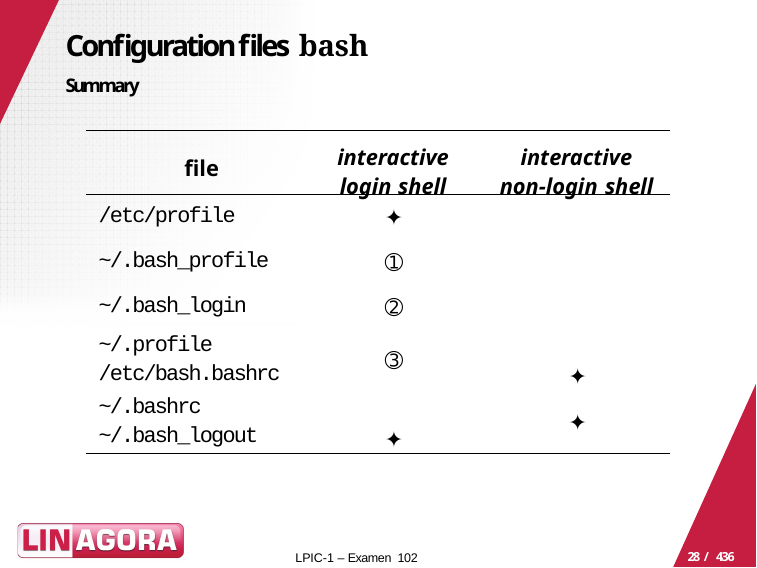

# Configuration files bash Summary
| file | interactive login shell | interactive non-login shell |
| --- | --- | --- |
| /etc/profile | ✦ | |
| ~/.bash\_profile | ➀ | |
| ~/.bash\_login | ➁ | |
| ~/.profile /etc/bash.bashrc | ➂ | ✦ |
| ~/.bashrc ~/.bash\_logout | ✦ | ✦ |
LPIC-1 – Examen 102